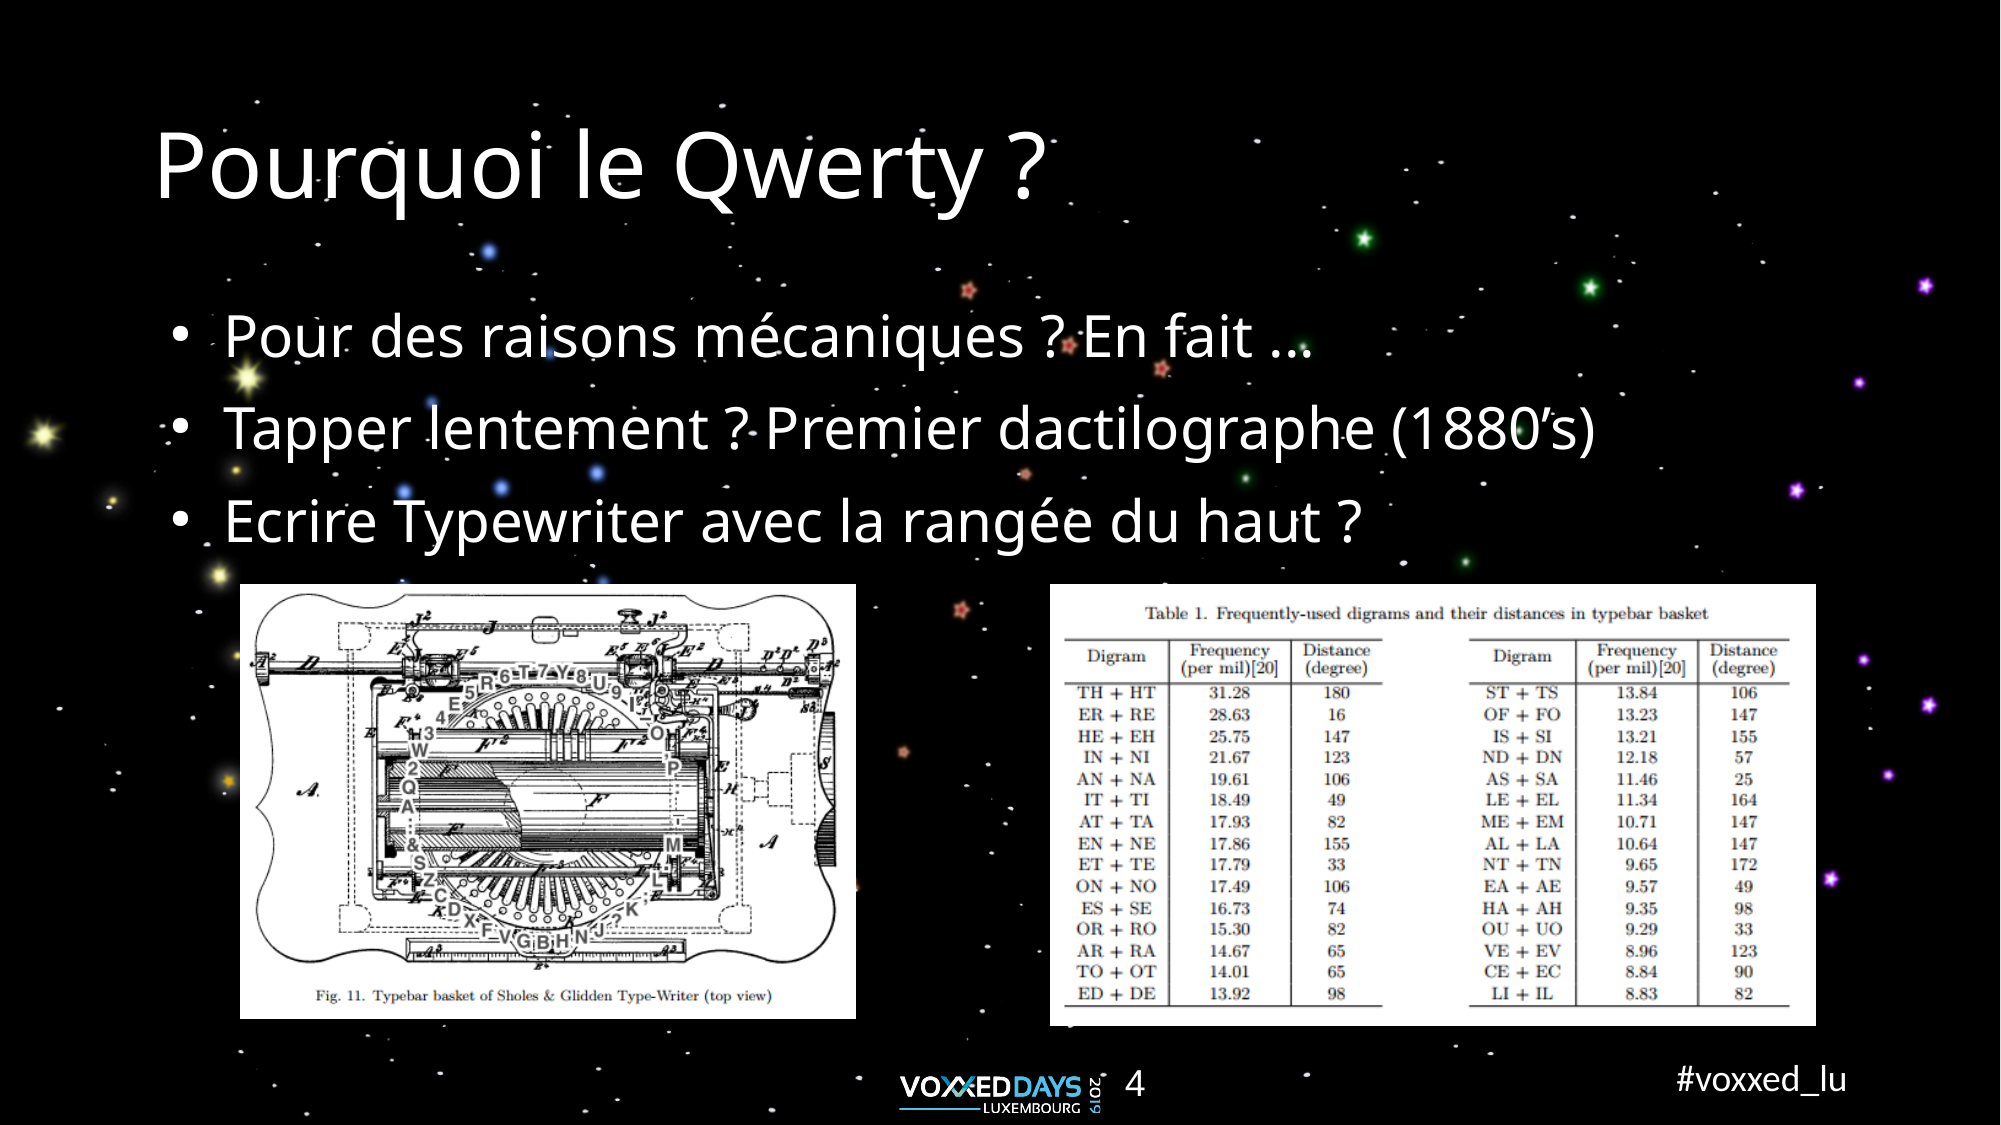

# Pourquoi le Qwerty ?
Pour des raisons mécaniques ? En fait ...
Tapper lentement ? Premier dactilographe (1880’s)
Ecrire Typewriter avec la rangée du haut ?